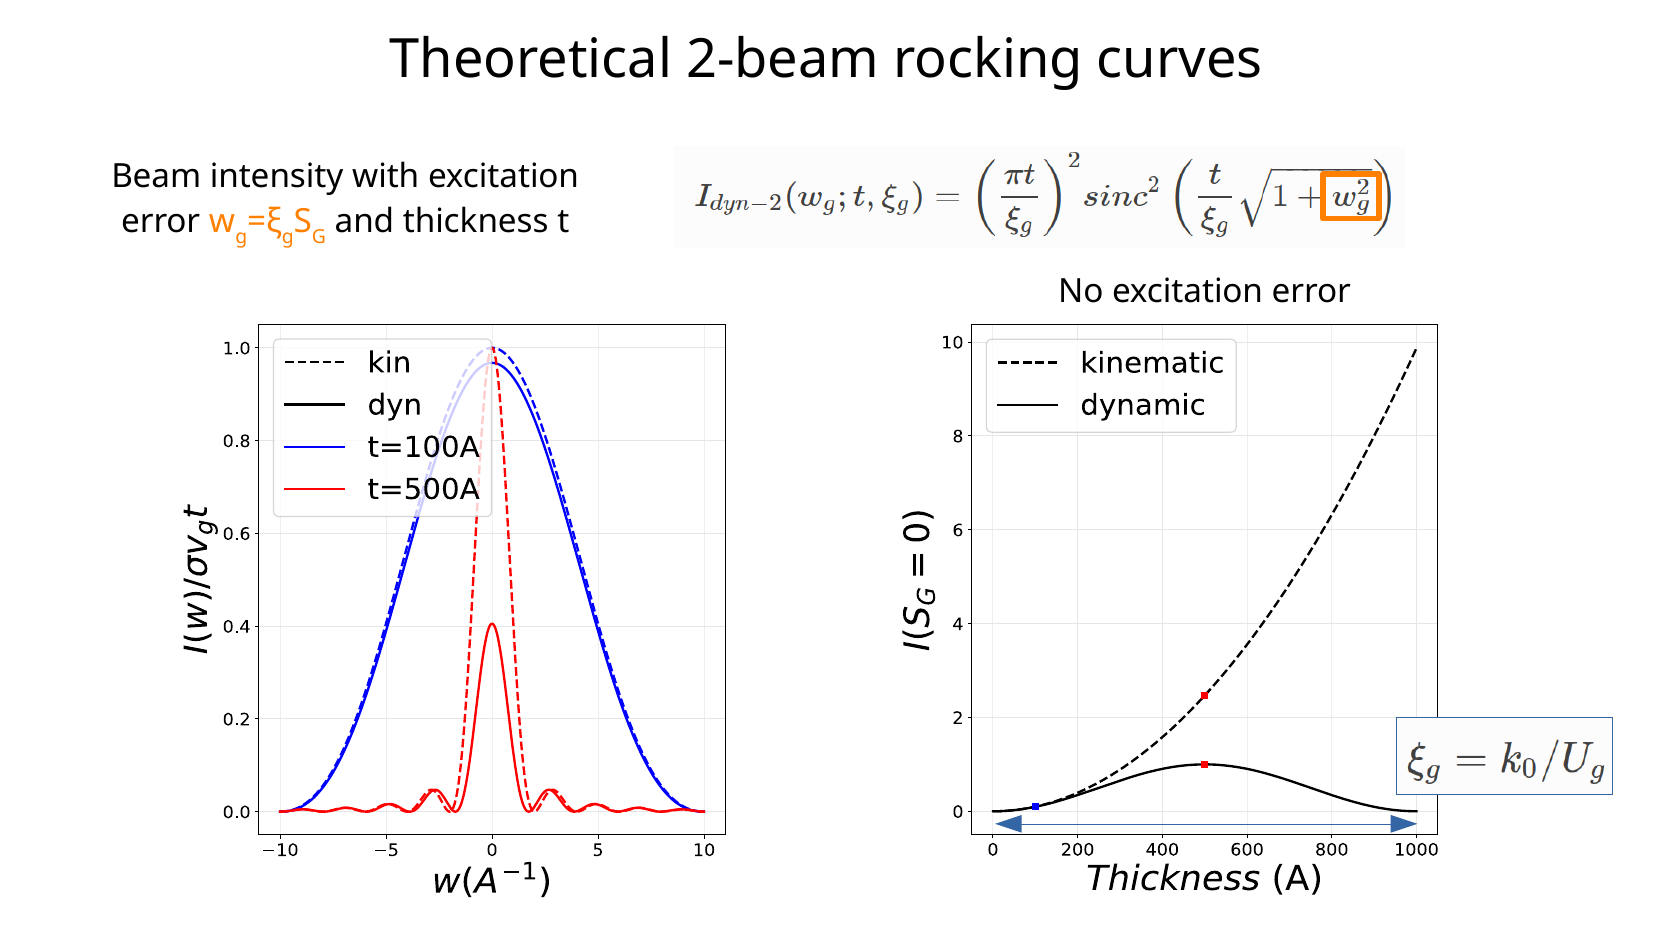

# Theoretical 2-beam rocking curves
Beam intensity with excitation error wg=ξgSG and thickness t
No excitation error